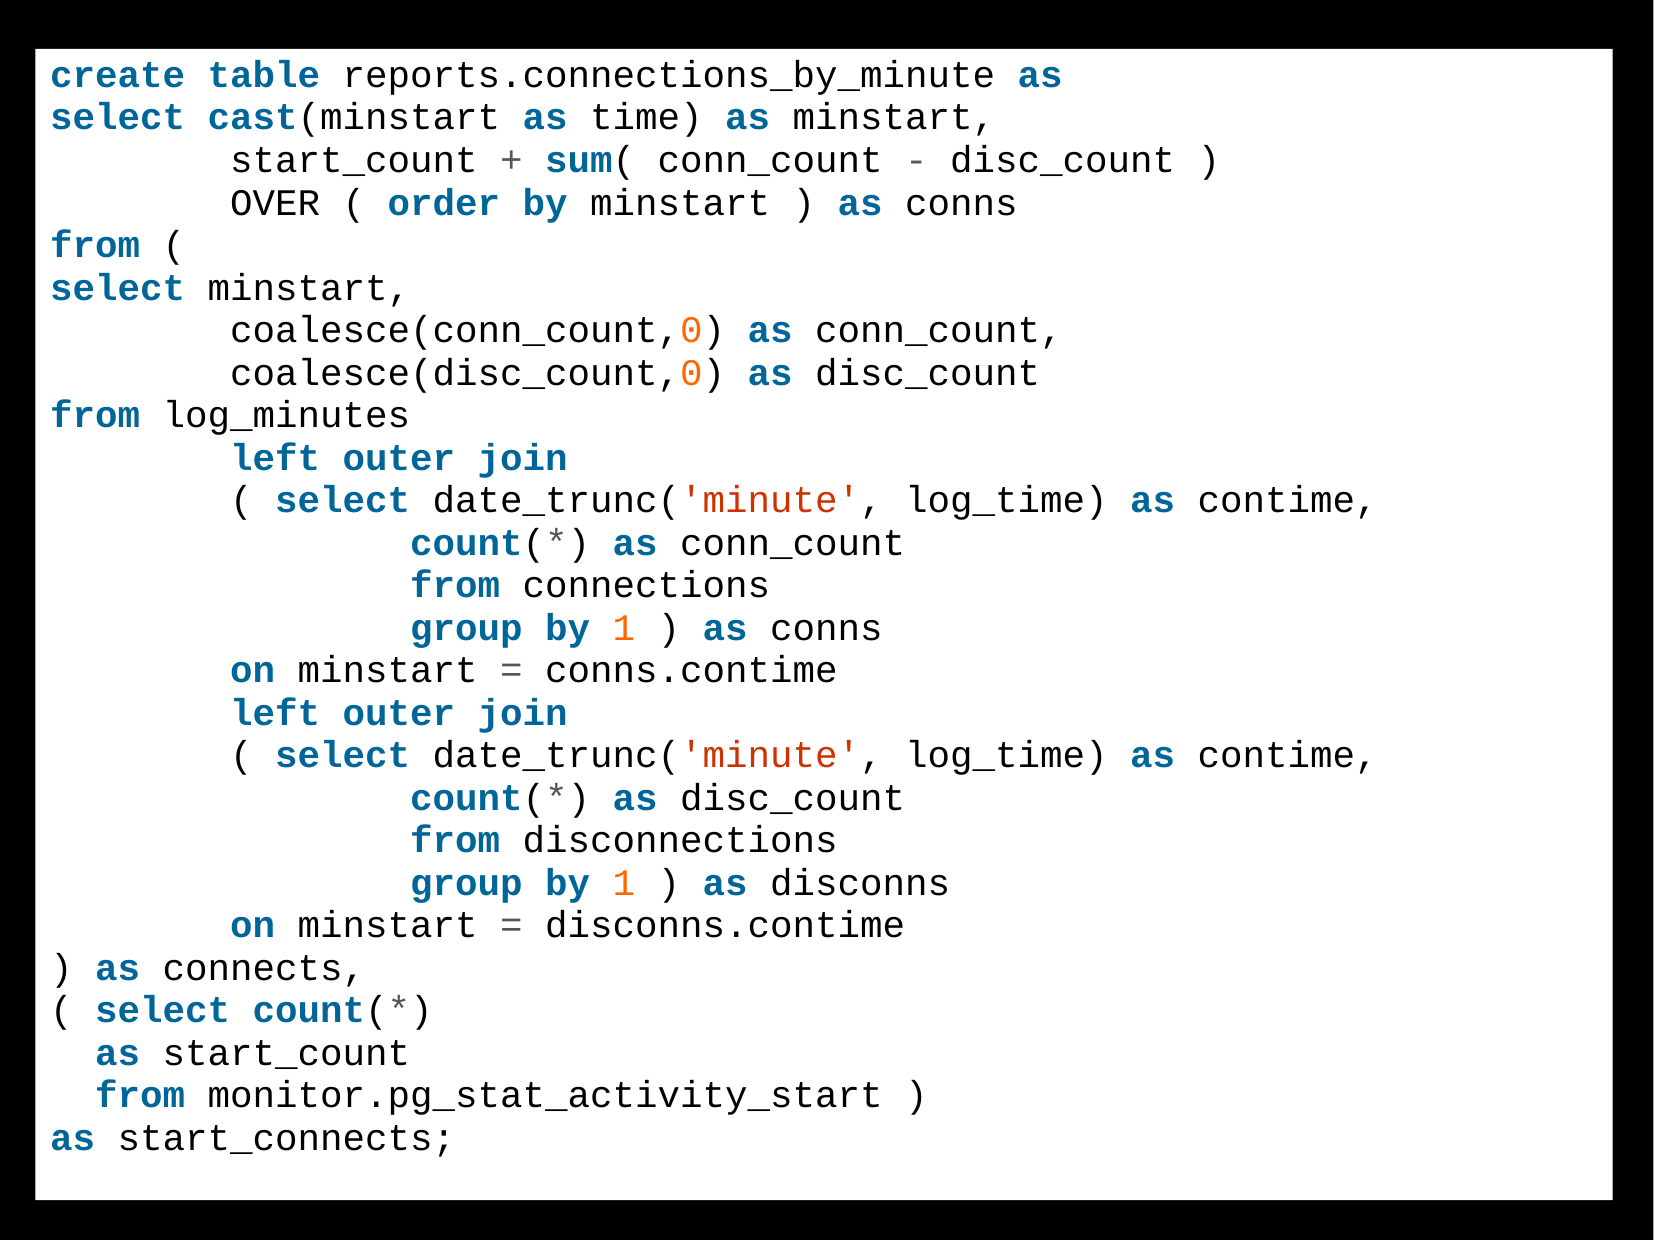

create table reports.connections_by_minute as
select cast(minstart as time) as minstart,
 start_count + sum( conn_count - disc_count )
 OVER ( order by minstart ) as conns
from (
select minstart,
 coalesce(conn_count,0) as conn_count,
 coalesce(disc_count,0) as disc_count
from log_minutes
 left outer join
 ( select date_trunc('minute', log_time) as contime,
 count(*) as conn_count
 from connections
 group by 1 ) as conns
 on minstart = conns.contime
 left outer join
 ( select date_trunc('minute', log_time) as contime,
 count(*) as disc_count
 from disconnections
 group by 1 ) as disconns
 on minstart = disconns.contime
) as connects,
( select count(*)
 as start_count
 from monitor.pg_stat_activity_start )
as start_connects;